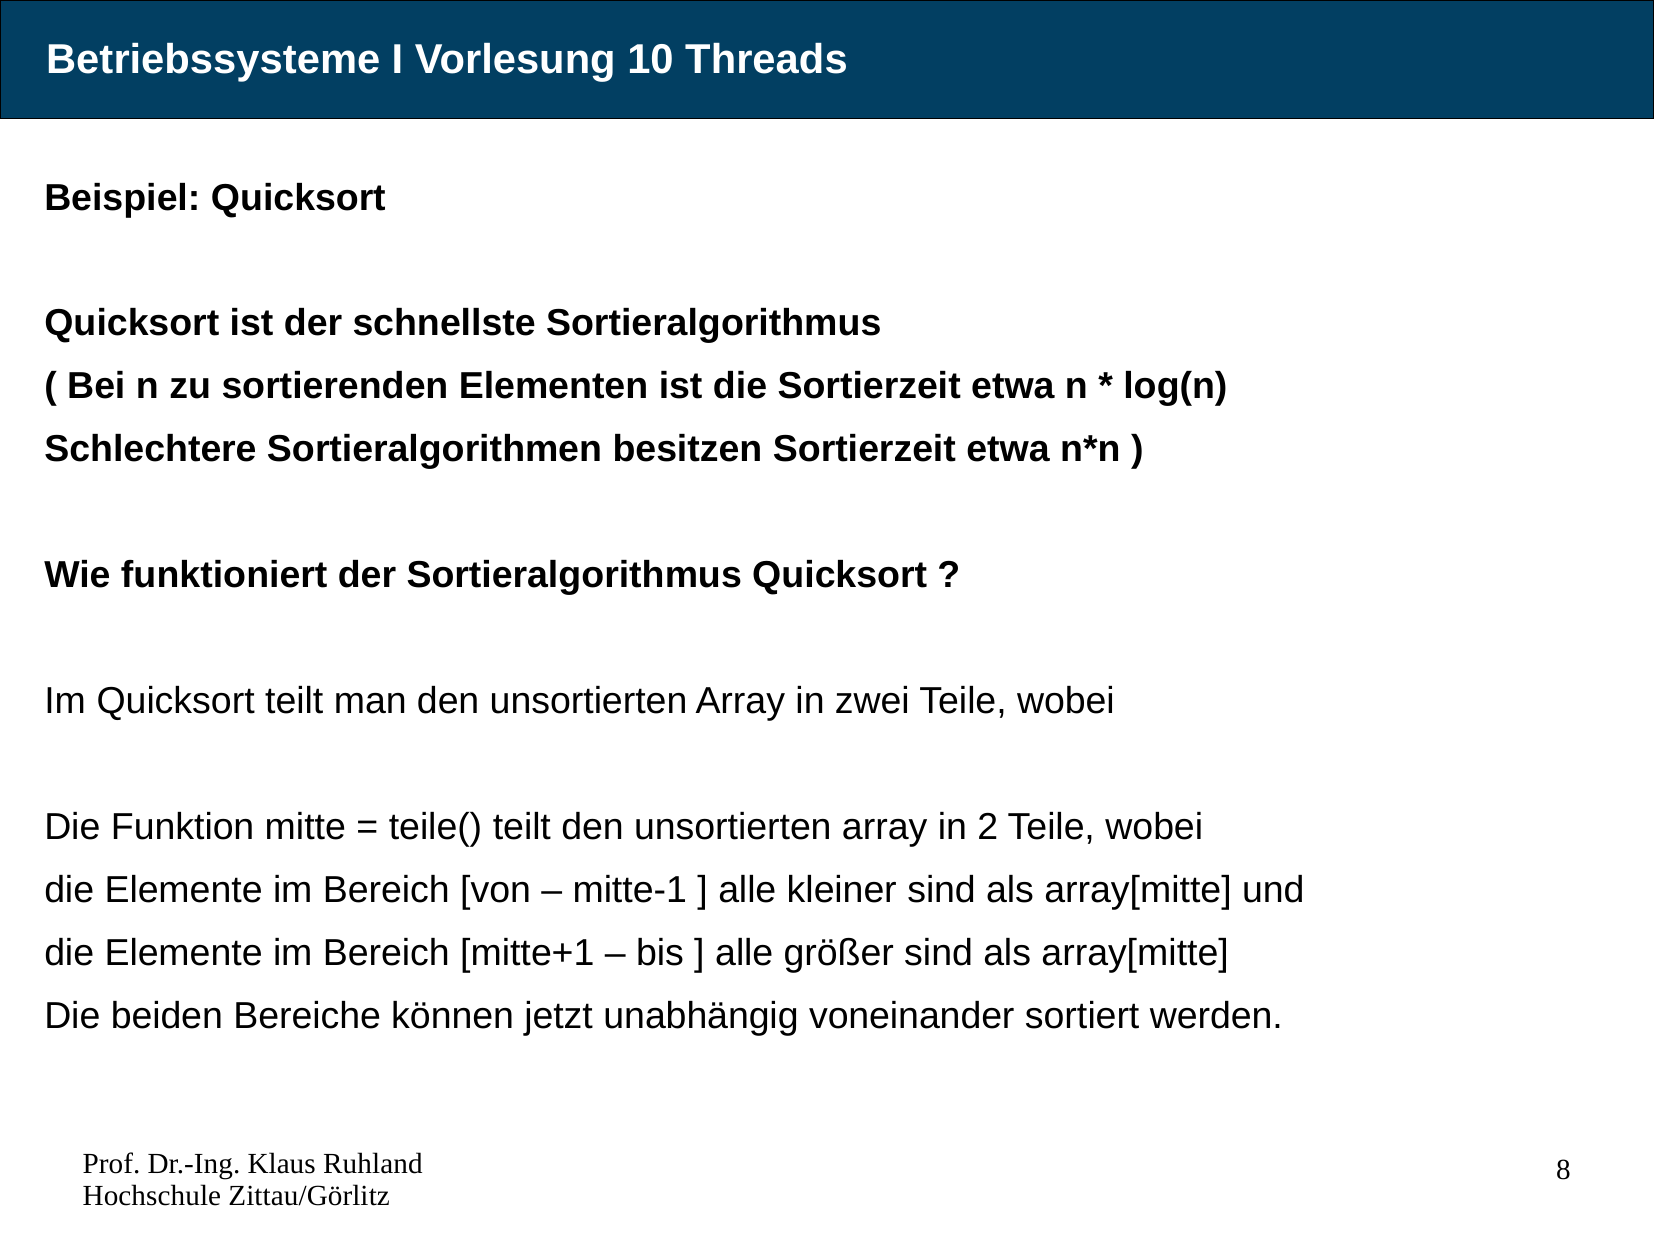

Beispiel: Quicksort
Quicksort ist der schnellste Sortieralgorithmus
( Bei n zu sortierenden Elementen ist die Sortierzeit etwa n * log(n)
Schlechtere Sortieralgorithmen besitzen Sortierzeit etwa n*n )
Wie funktioniert der Sortieralgorithmus Quicksort ?
Im Quicksort teilt man den unsortierten Array in zwei Teile, wobei
Die Funktion mitte = teile() teilt den unsortierten array in 2 Teile, wobei
die Elemente im Bereich [von – mitte-1 ] alle kleiner sind als array[mitte] und
die Elemente im Bereich [mitte+1 – bis ] alle größer sind als array[mitte]
Die beiden Bereiche können jetzt unabhängig voneinander sortiert werden.
8